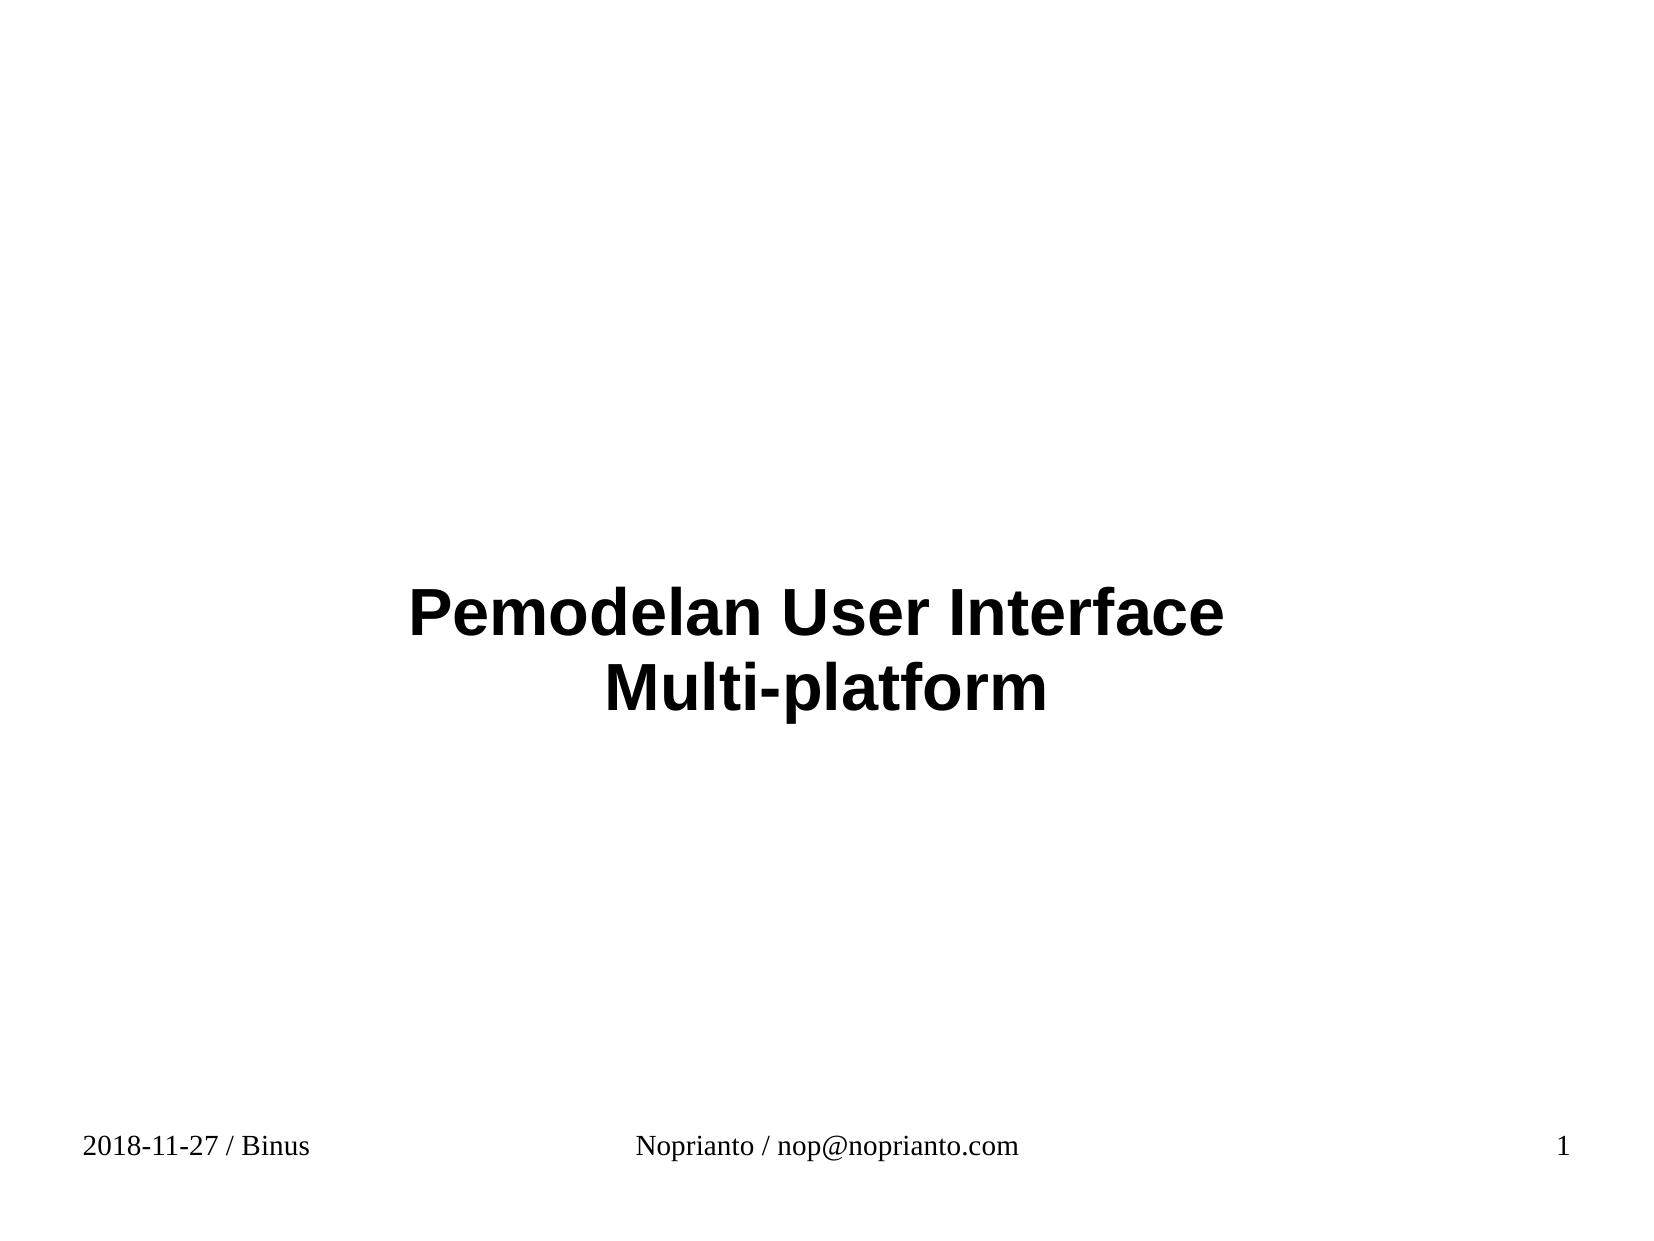

# Pemodelan User Interface
Multi-platform
2018-11-27 / Binus
Noprianto / nop@noprianto.com
1